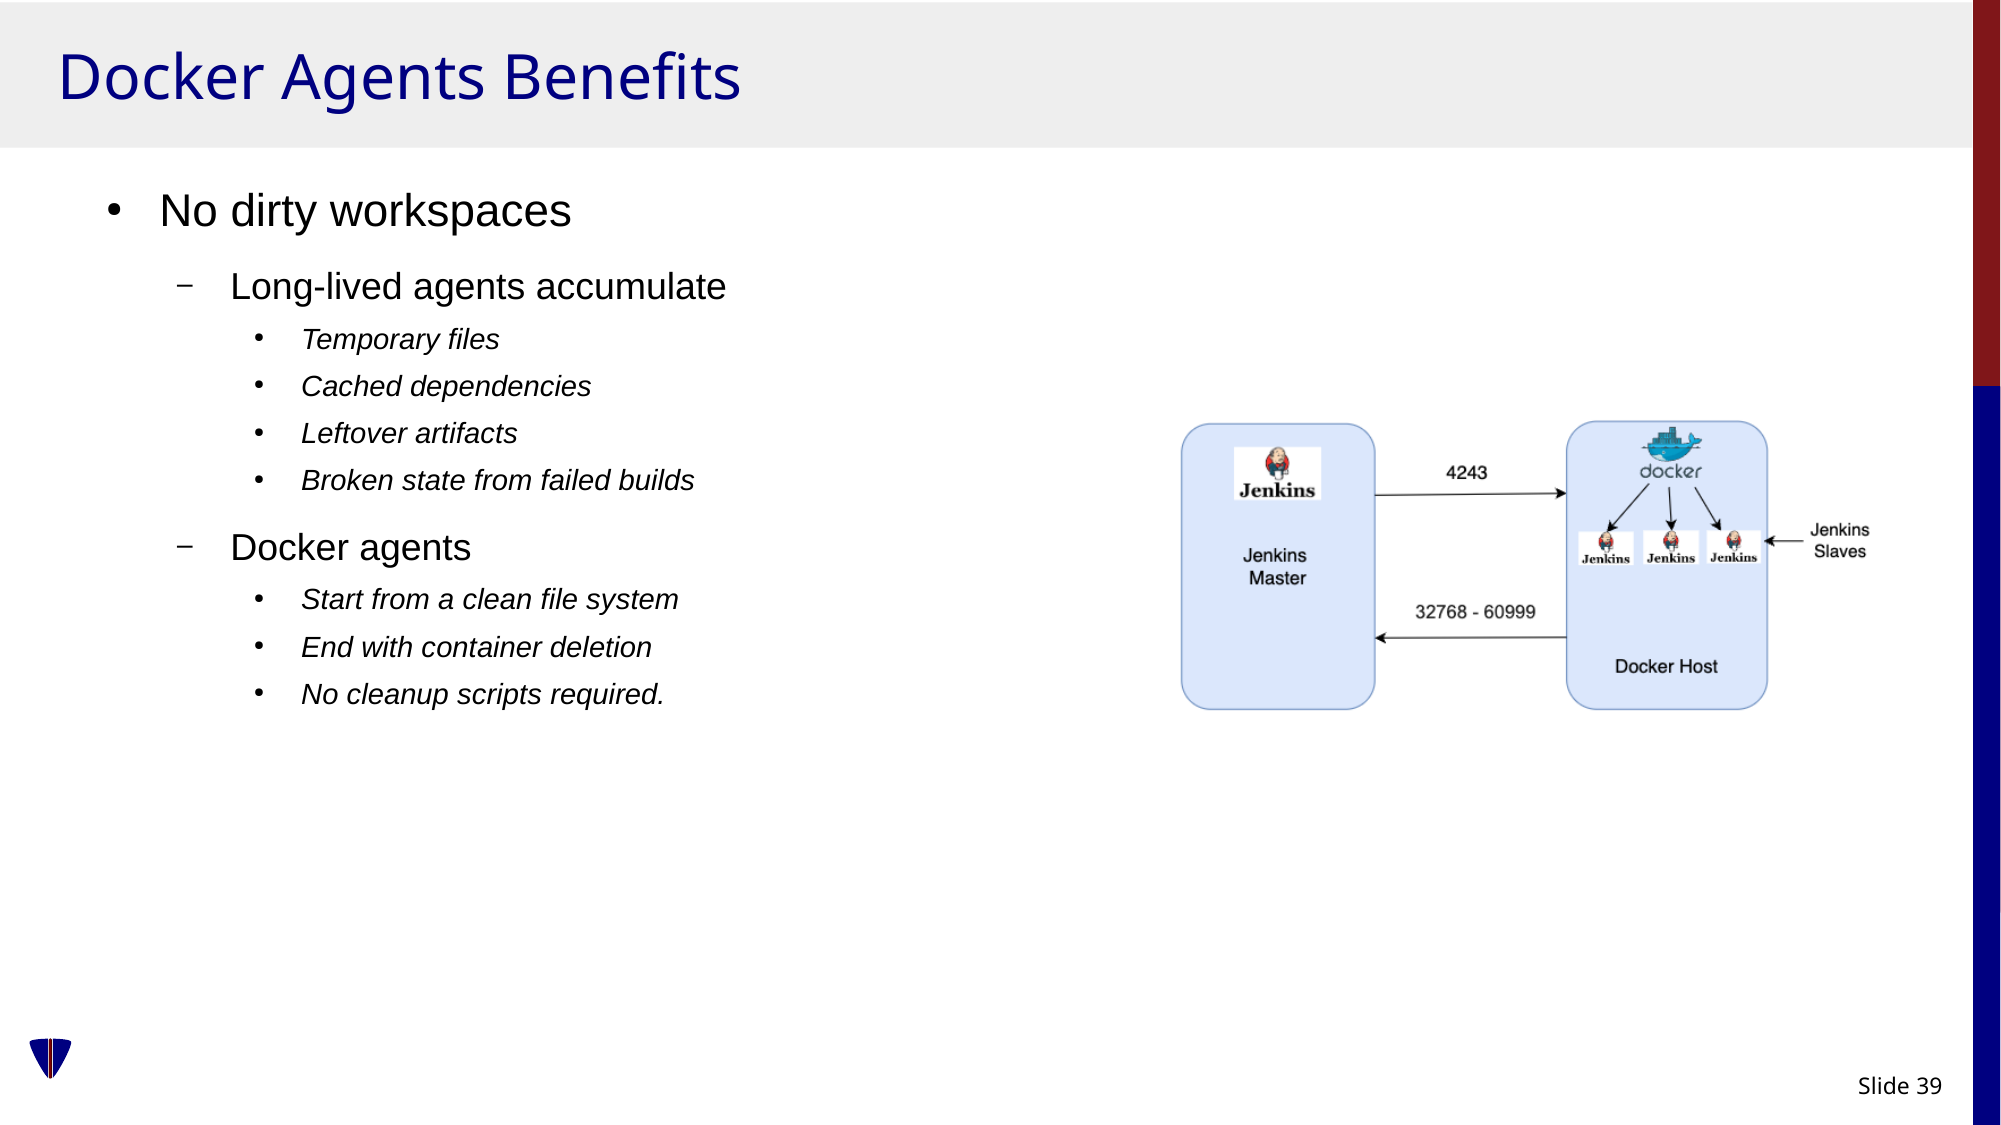

# Docker Agents Benefits
No dirty workspaces
Long-lived agents accumulate
Temporary files
Cached dependencies
Leftover artifacts
Broken state from failed builds
Docker agents
Start from a clean file system
End with container deletion
No cleanup scripts required.